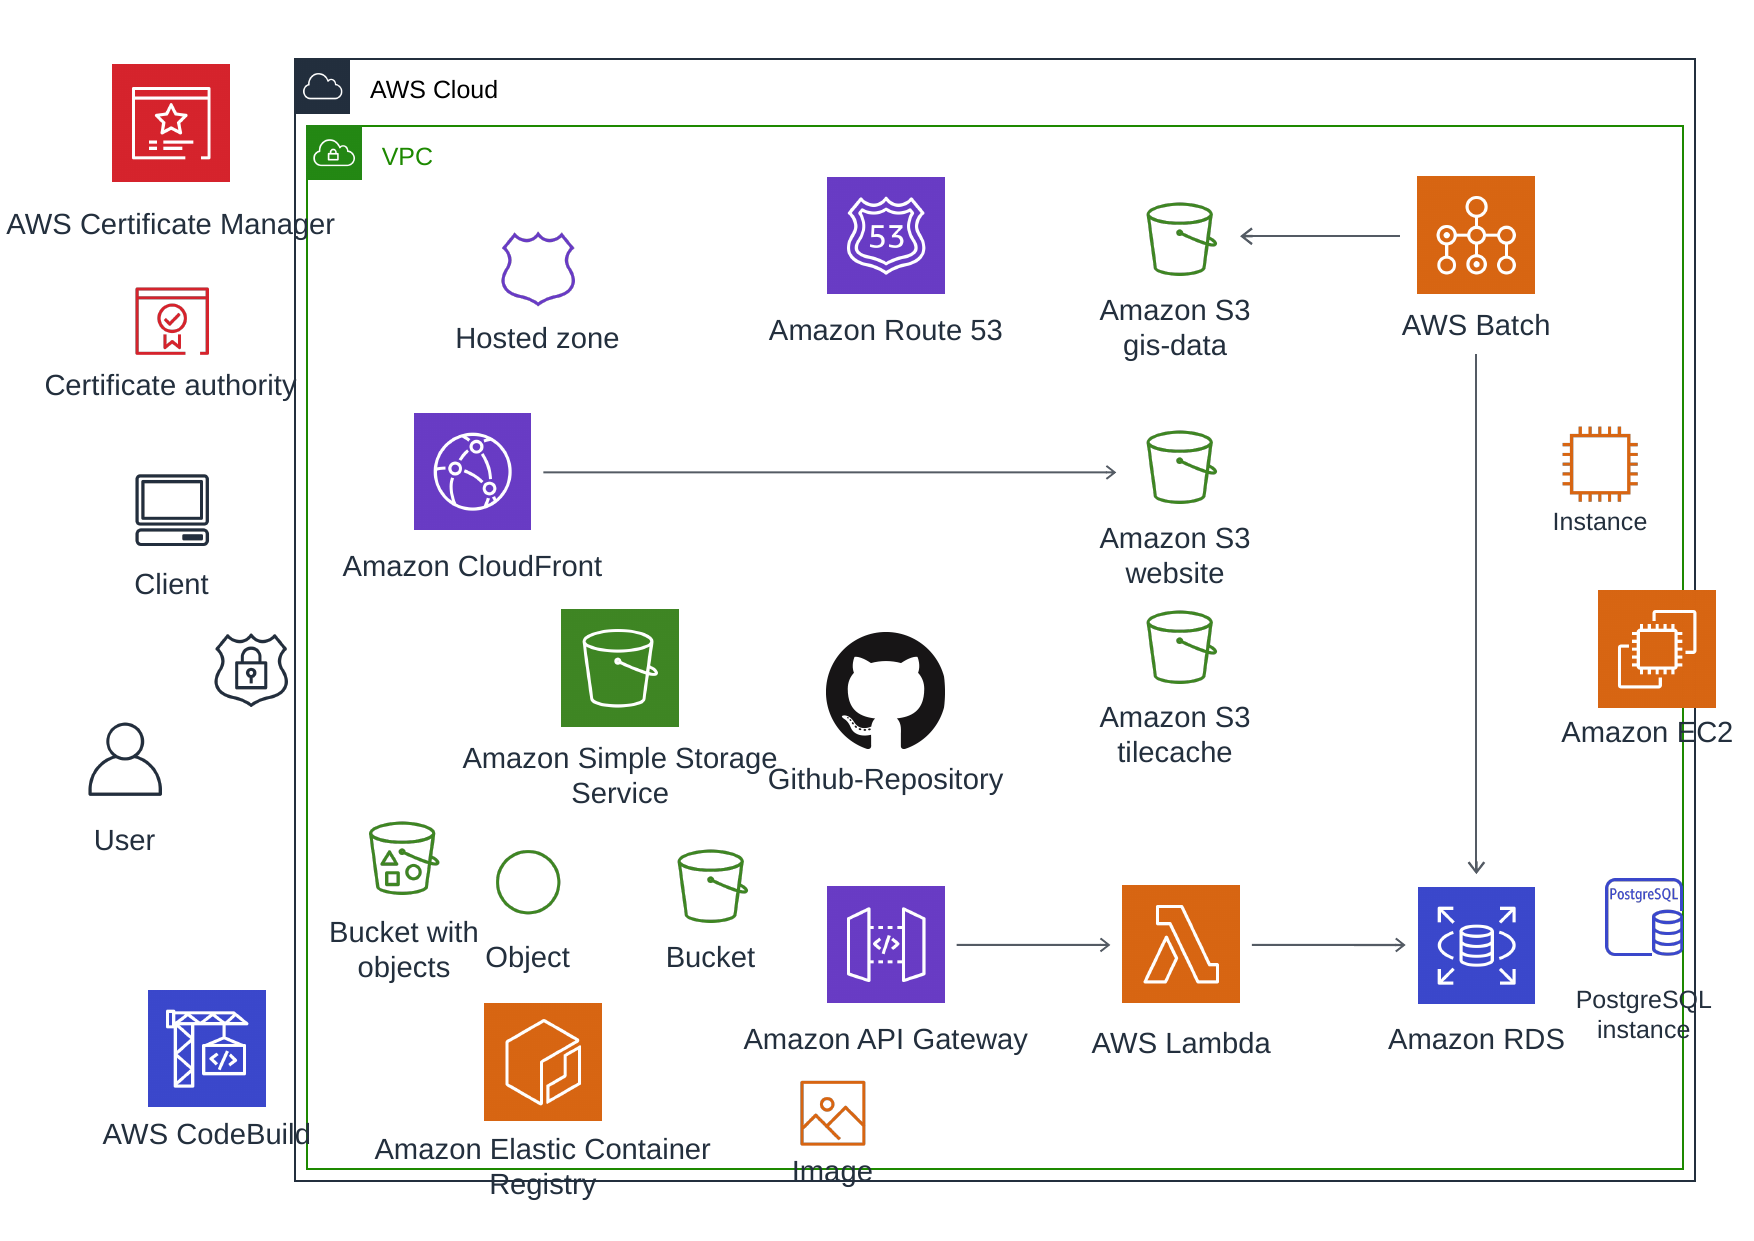

AWS Cloud
VPC
AWS Certificate Manager
Amazon S3
gis-data
AWS Batch
Amazon Route 53
Hosted zone
Certificate authority
Instance
Amazon S3
website
Amazon CloudFront
Client
Amazon S3
tilecache
Amazon EC2
Amazon Simple Storage Service
Github-Repository
User
Bucket with objects
Object
Bucket
PostgreSQL instance
Amazon API Gateway
Amazon RDS
AWS Lambda
AWS CodeBuild
Amazon Elastic Container Registry
Image